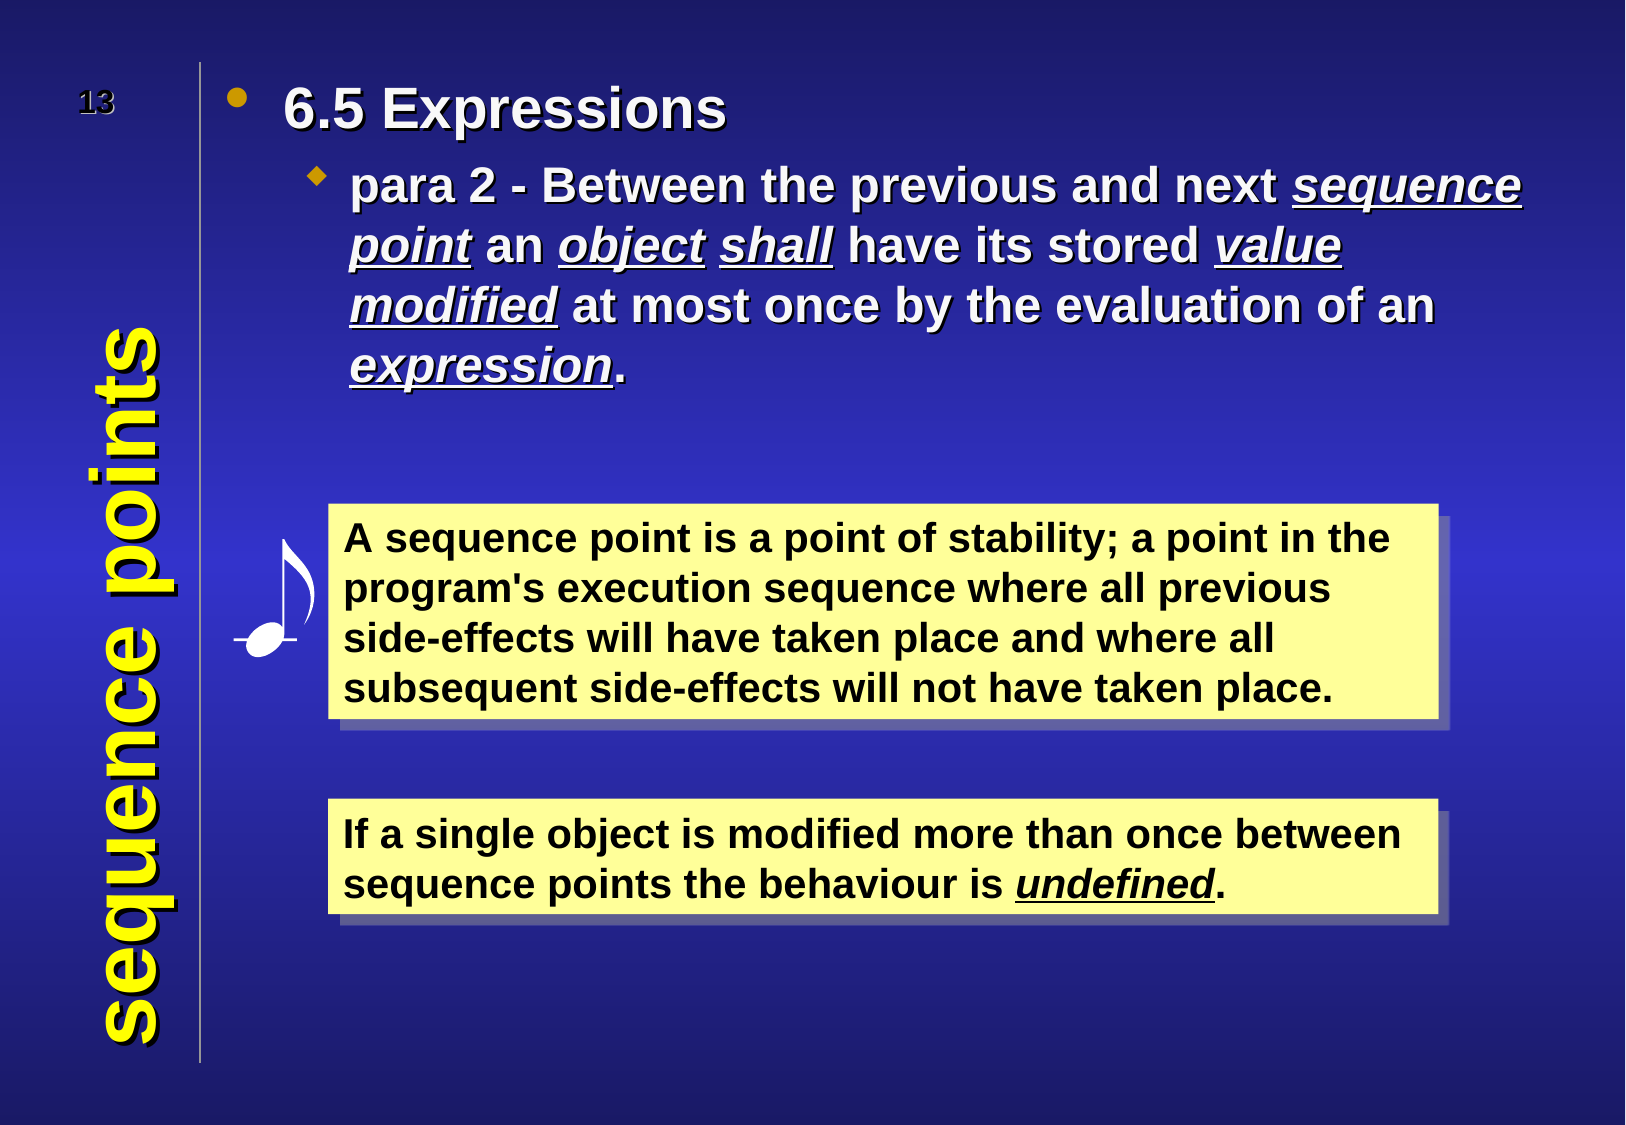

13
6.5 Expressions
para 2 - Between the previous and next sequence point an object shall have its stored value modified at most once by the evaluation of an expression.
A sequence point is a point of stability; a point in the program's execution sequence where all previous side-effects will have taken place and where all subsequent side-effects will not have taken place.
# sequence points
If a single object is modified more than once between sequence points the behaviour is undefined.